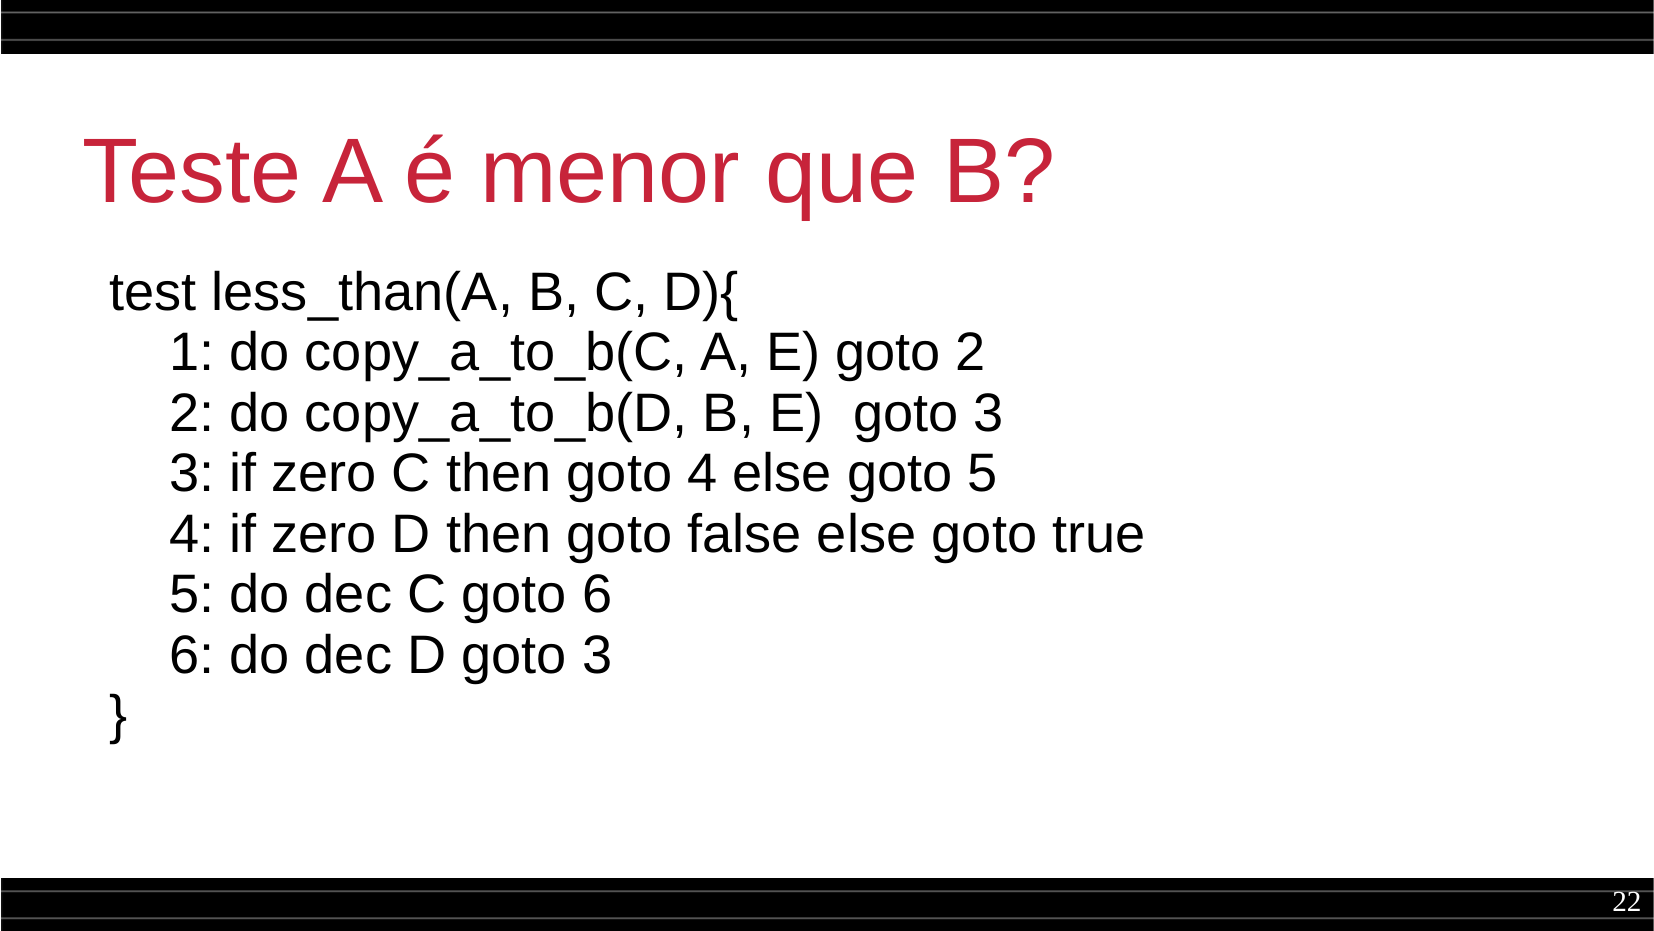

# Teste A é menor que B?
test less_than(A, B, C, D){
    1: do copy_a_to_b(C, A, E) goto 2
    2: do copy_a_to_b(D, B, E)  goto 3
    3: if zero C then goto 4 else goto 5
    4: if zero D then goto false else goto true
    5: do dec C goto 6
 6: do dec D goto 3
}